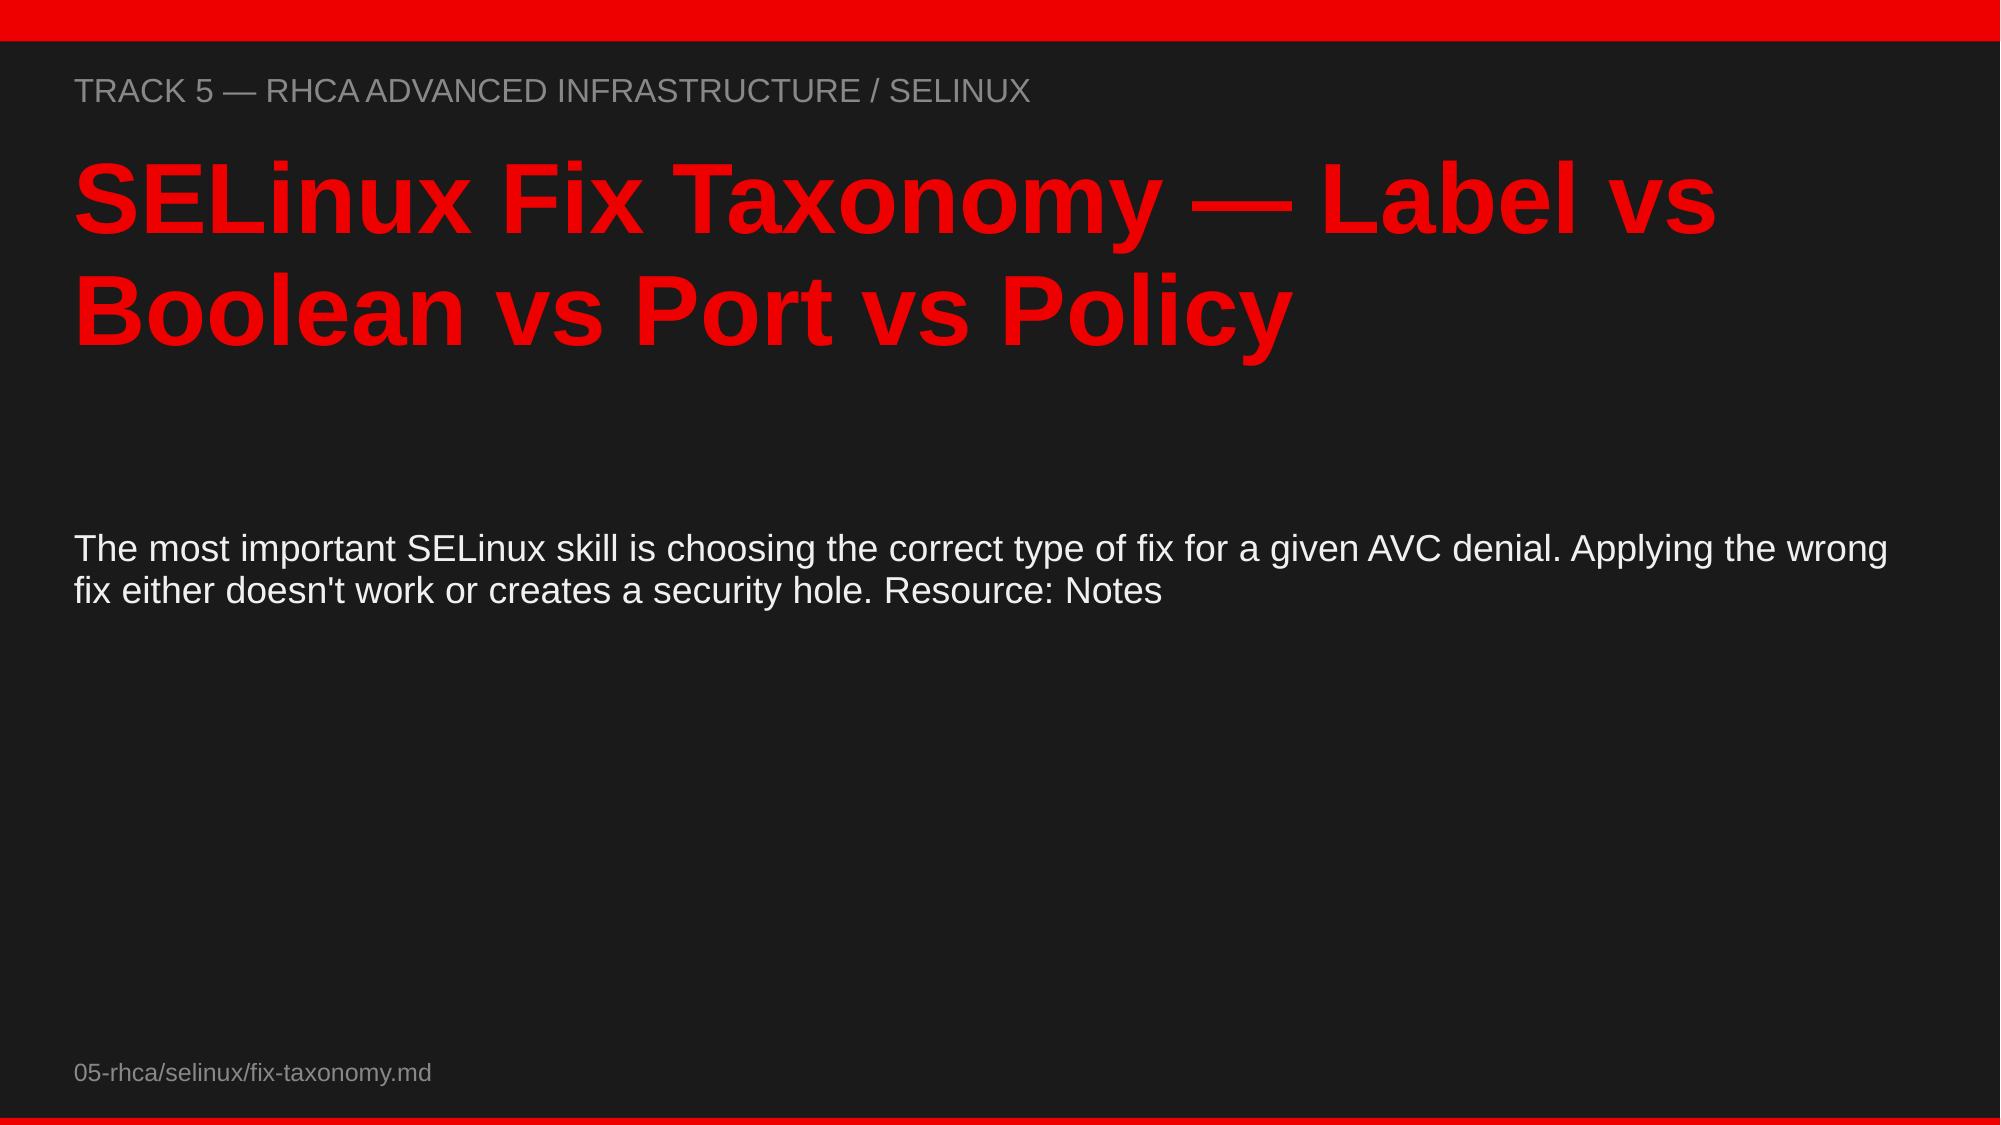

TRACK 5 — RHCA ADVANCED INFRASTRUCTURE / SELINUX
SELinux Fix Taxonomy — Label vs Boolean vs Port vs Policy
The most important SELinux skill is choosing the correct type of fix for a given AVC denial. Applying the wrong fix either doesn't work or creates a security hole. Resource: Notes
05-rhca/selinux/fix-taxonomy.md